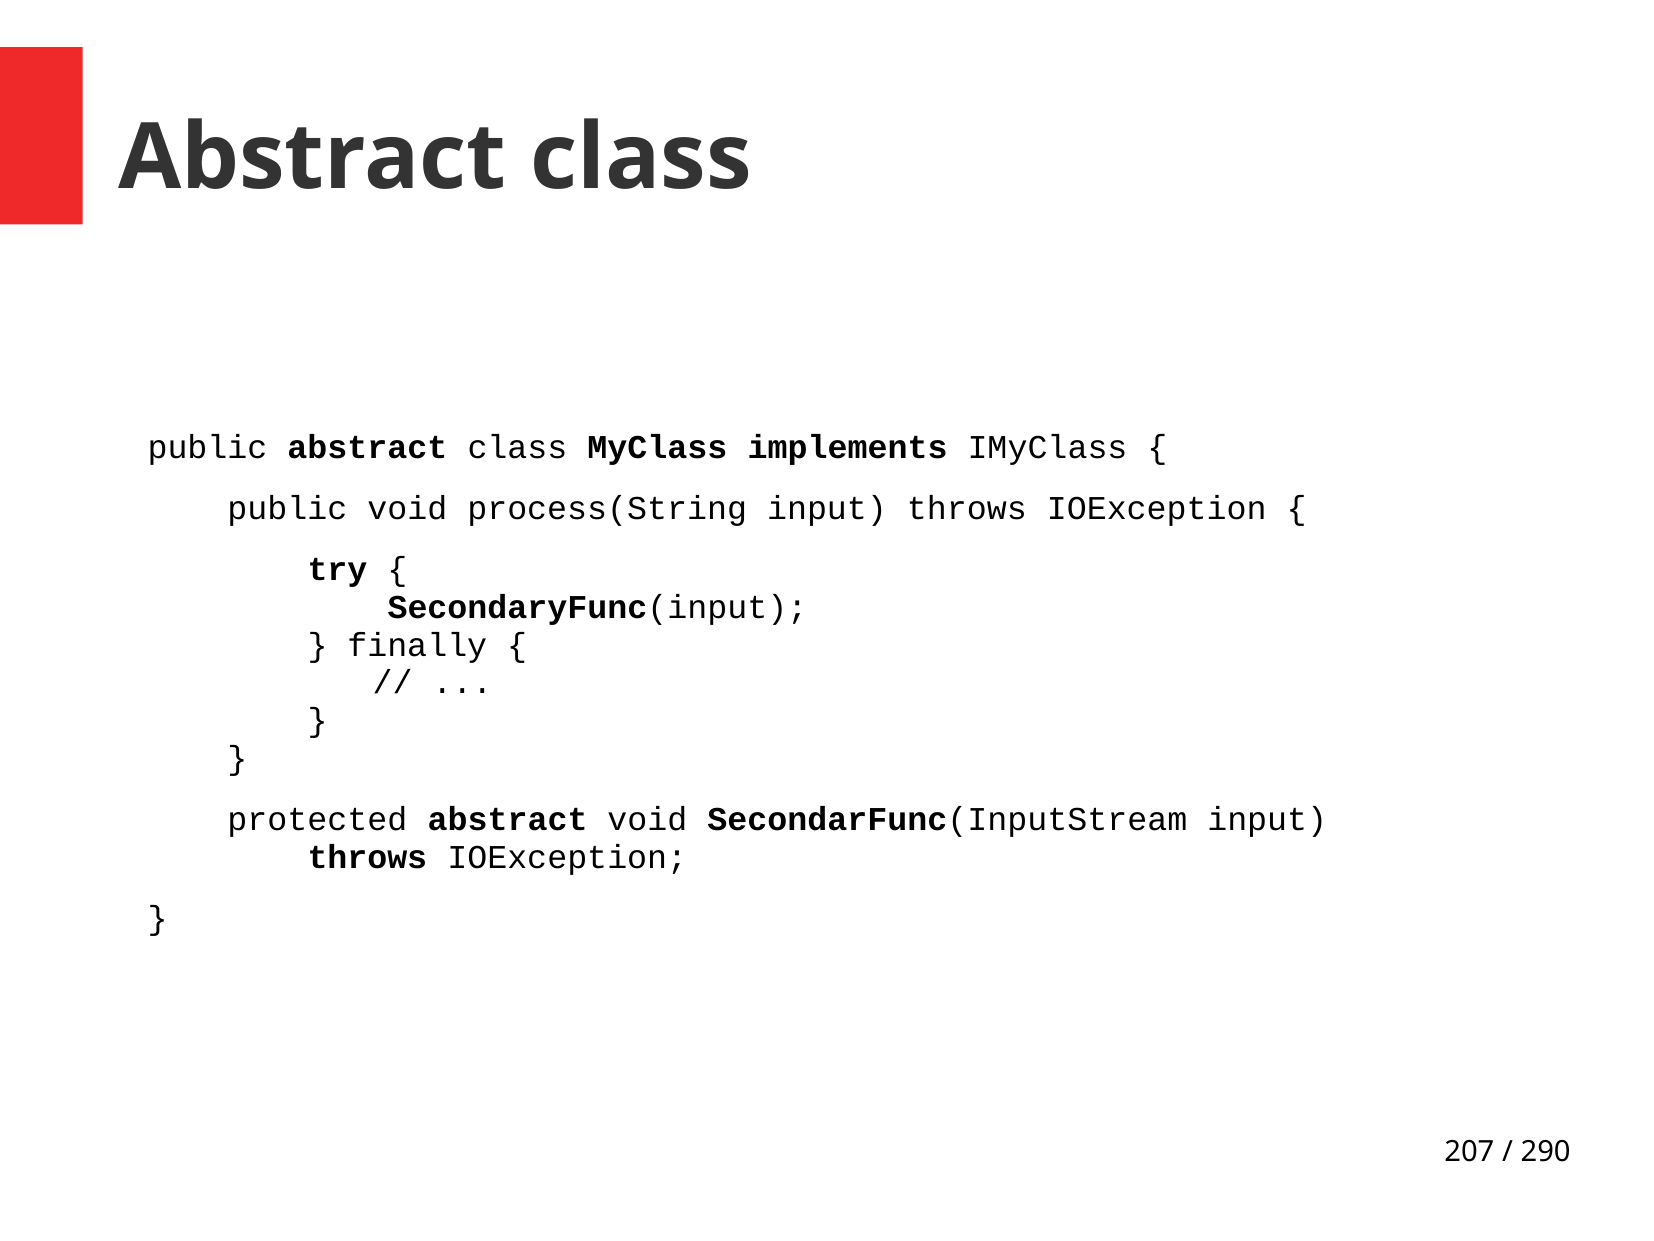

# Abstract class
public abstract class MyClass implements IMyClass {
 public void process(String input) throws IOException {
 try {
 SecondaryFunc(input);
 } finally {
			// ...
 }
 }
 protected abstract void SecondarFunc(InputStream input)
 throws IOException;
}
207